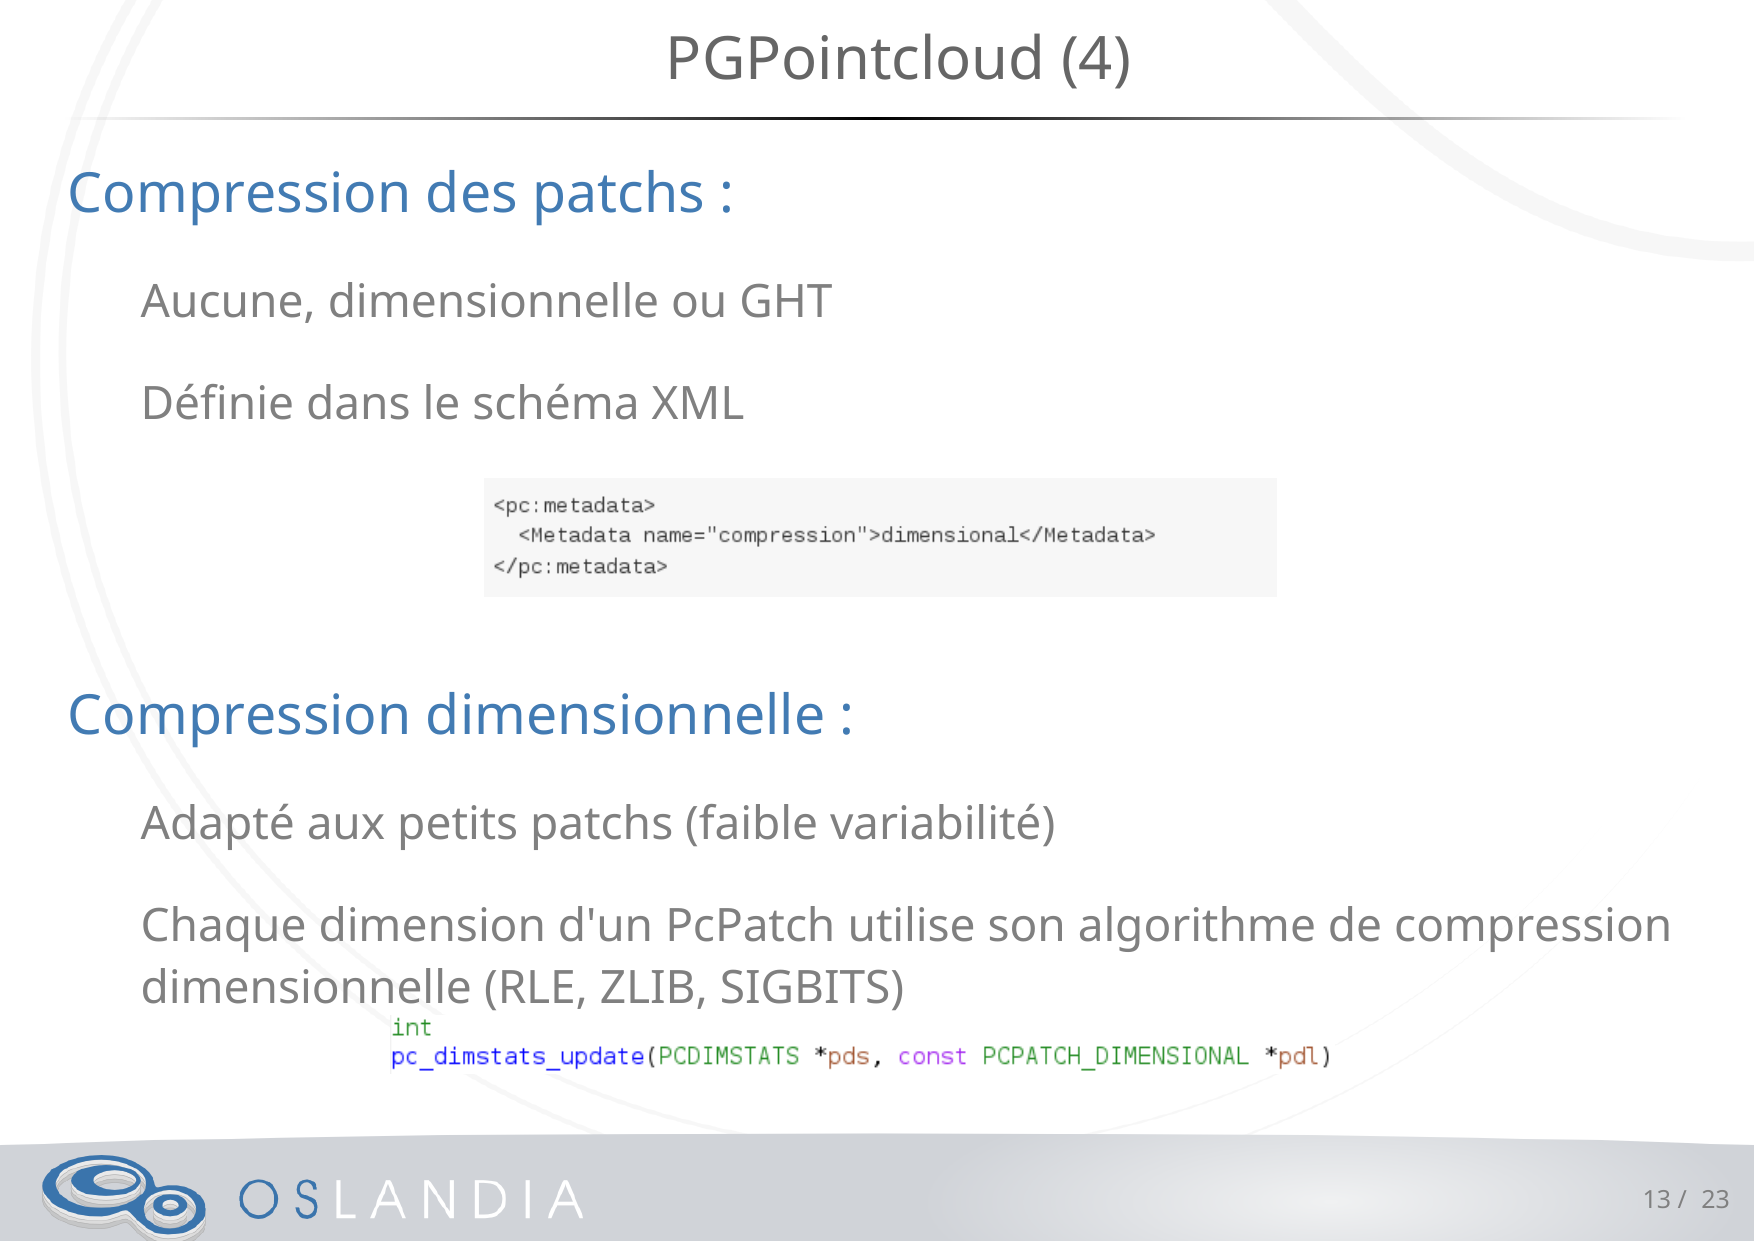

# PGPointcloud (4)
Compression des patchs :
Aucune, dimensionnelle ou GHT
Définie dans le schéma XML
Compression dimensionnelle :
Adapté aux petits patchs (faible variabilité)
Chaque dimension d'un PcPatch utilise son algorithme de compression dimensionnelle (RLE, ZLIB, SIGBITS)